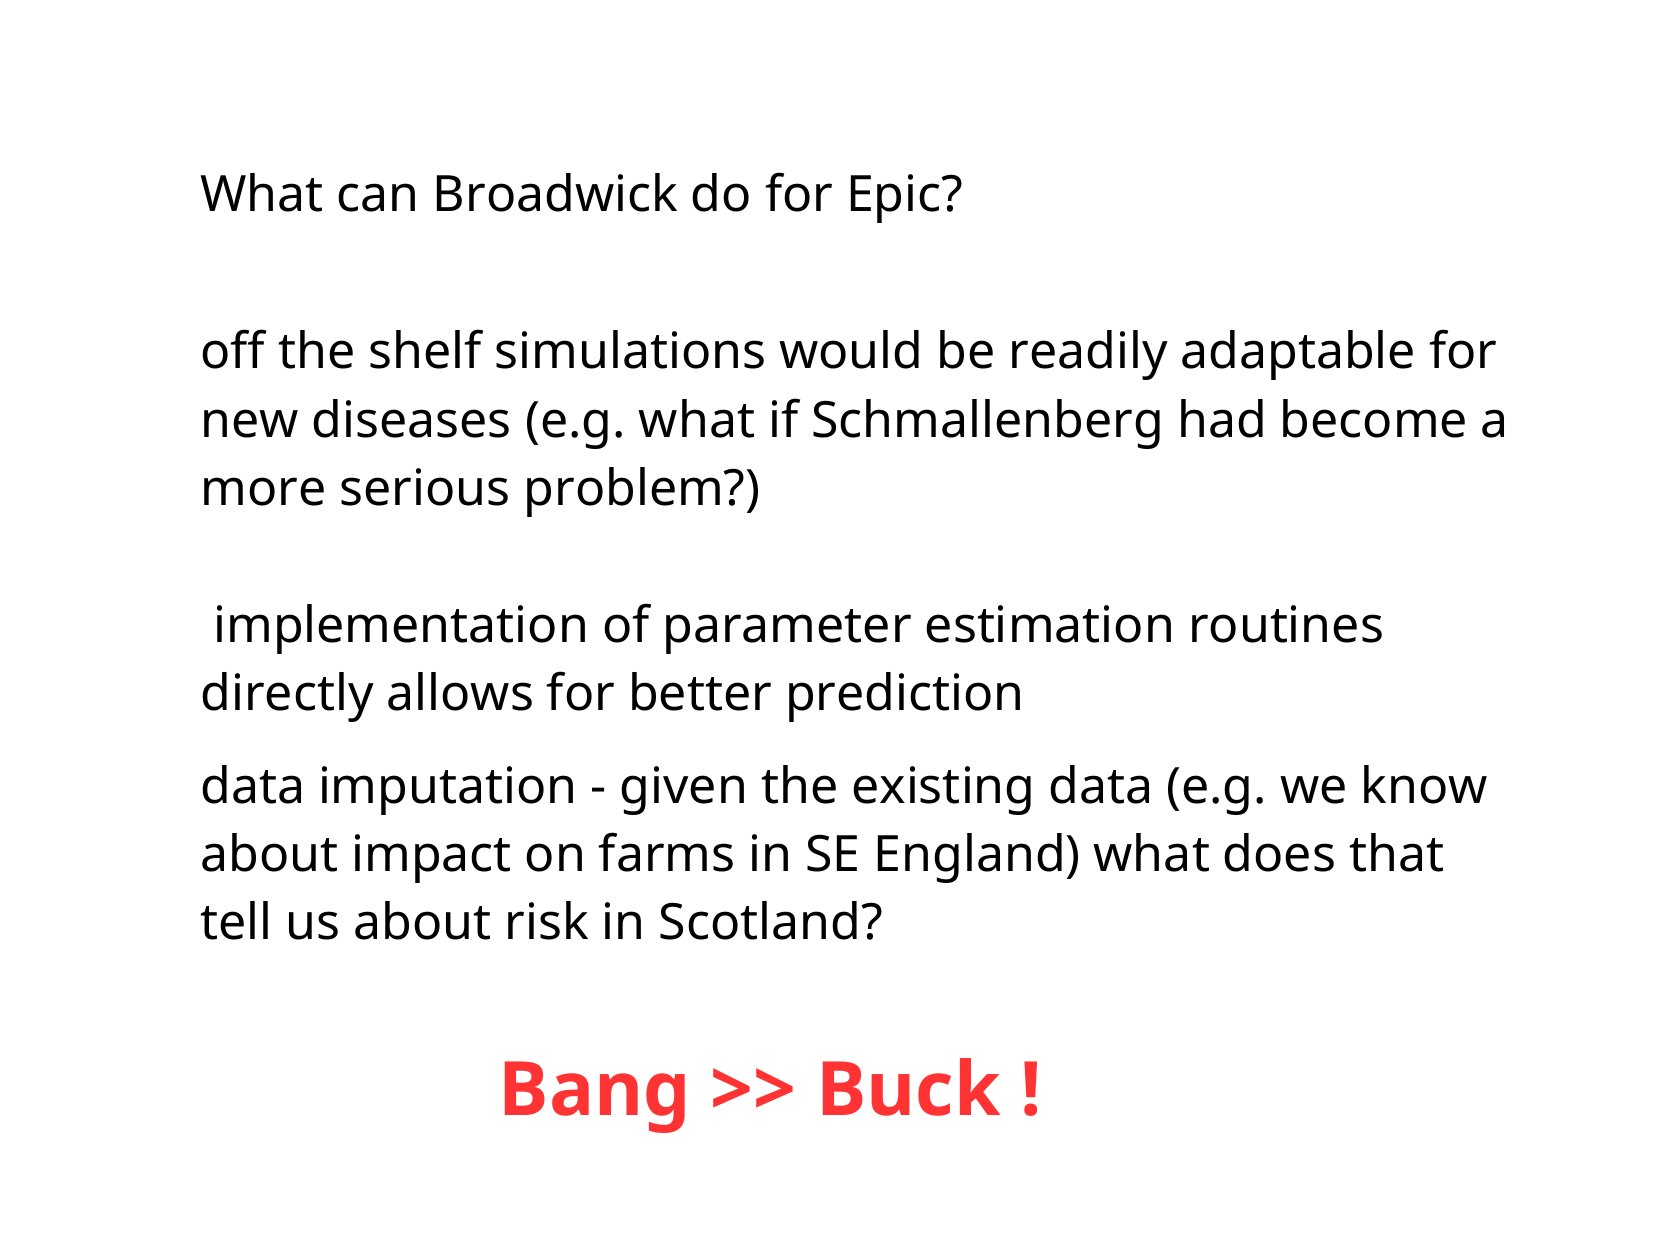

What can Broadwick do for Epic?
off the shelf simulations would be readily adaptable for new diseases (e.g. what if Schmallenberg had become a more serious problem?)
 implementation of parameter estimation routines directly allows for better prediction
data imputation - given the existing data (e.g. we know about impact on farms in SE England) what does that tell us about risk in Scotland?
Bang >> Buck !